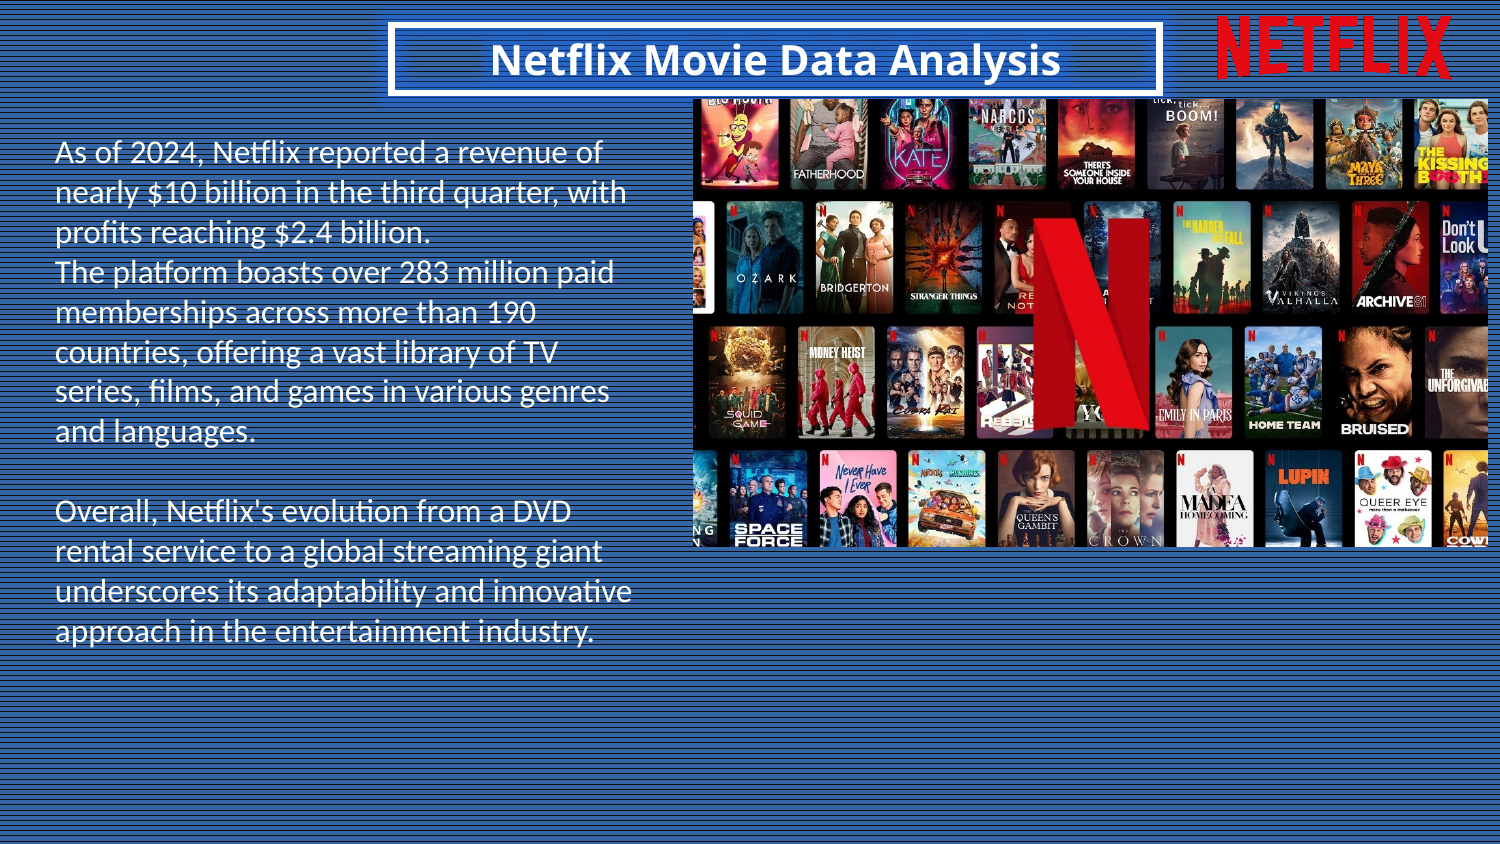

Netflix Movie Data Analysis
As of 2024, Netflix reported a revenue of nearly $10 billion in the third quarter, with profits reaching $2.4 billion.
The platform boasts over 283 million paid memberships across more than 190 countries, offering a vast library of TV series, films, and games in various genres and languages.
Overall, Netflix's evolution from a DVD rental service to a global streaming giant underscores its adaptability and innovative approach in the entertainment industry.